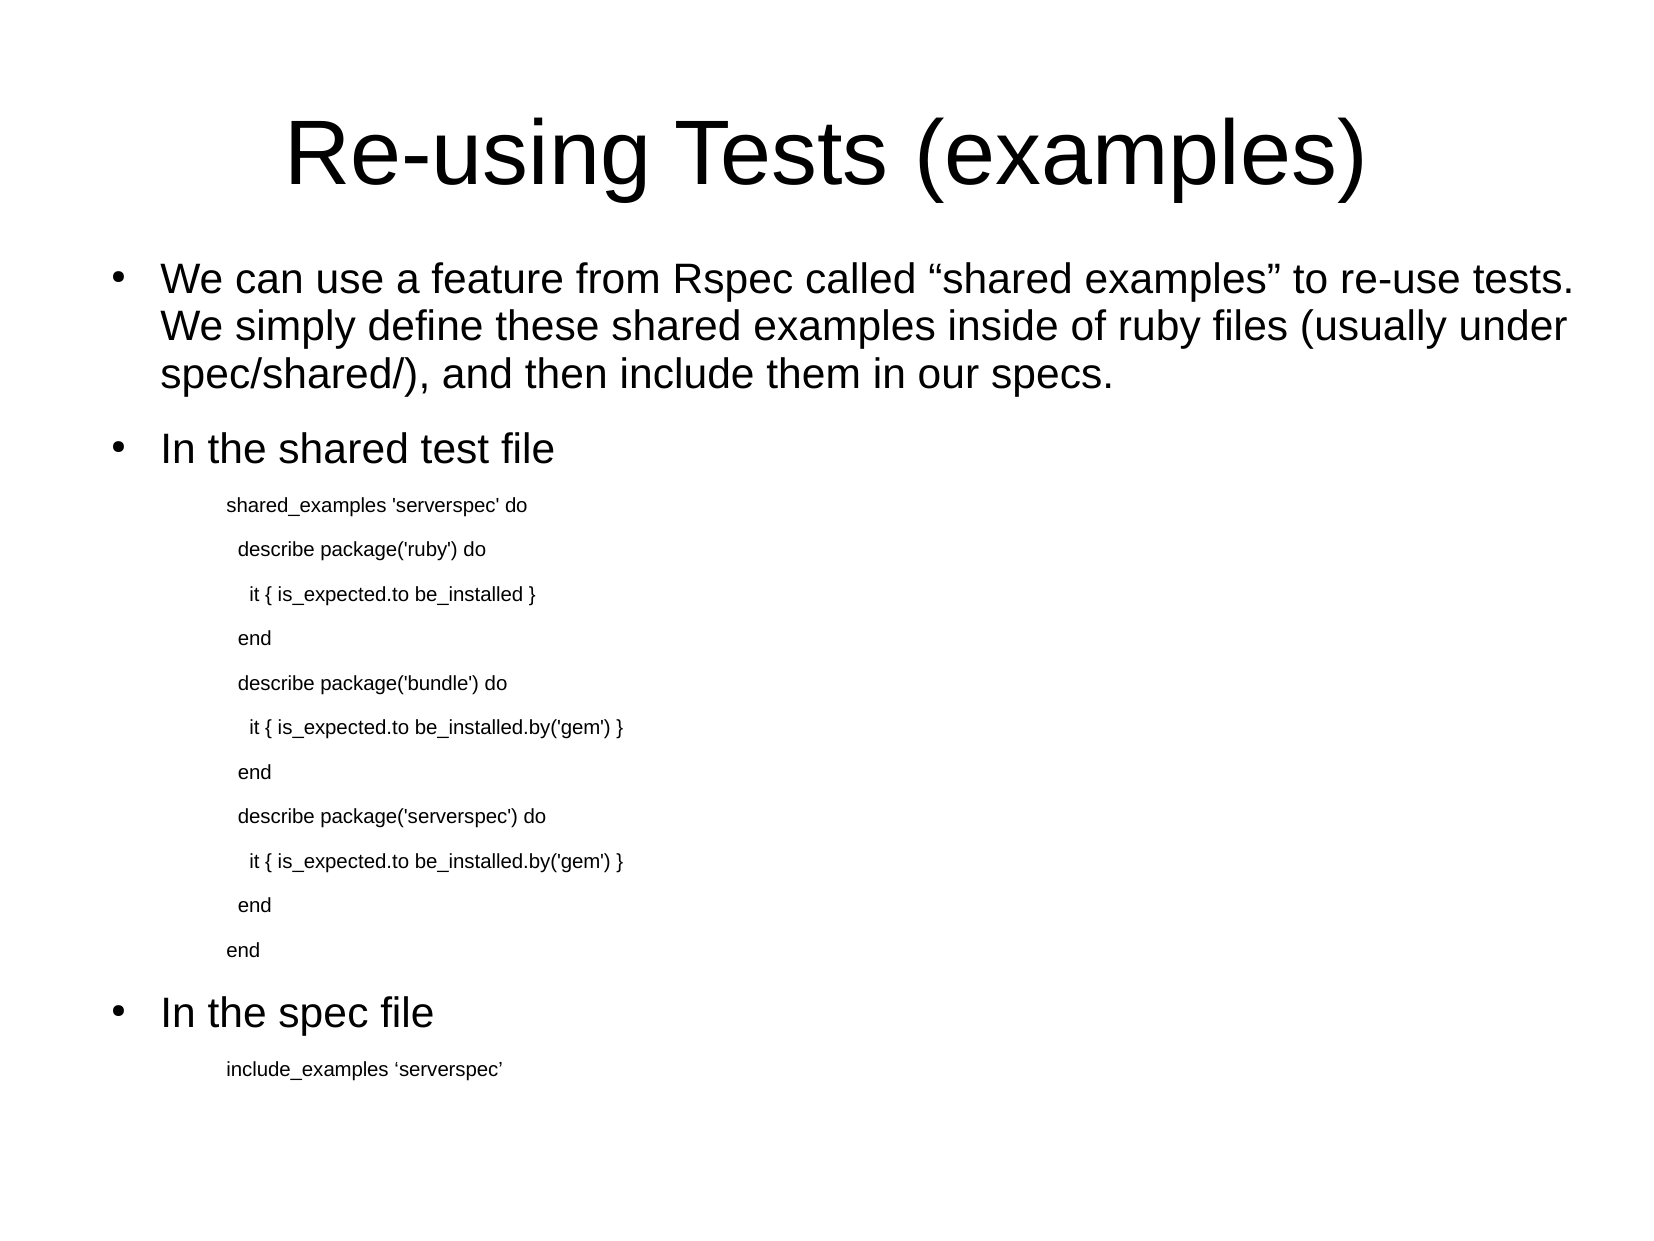

# Re-using Tests (examples)
We can use a feature from Rspec called “shared examples” to re-use tests. We simply define these shared examples inside of ruby files (usually under spec/shared/), and then include them in our specs.
In the shared test file
shared_examples 'serverspec' do
 describe package('ruby') do
 it { is_expected.to be_installed }
 end
 describe package('bundle') do
 it { is_expected.to be_installed.by('gem') }
 end
 describe package('serverspec') do
 it { is_expected.to be_installed.by('gem') }
 end
end
In the spec file
include_examples ‘serverspec’